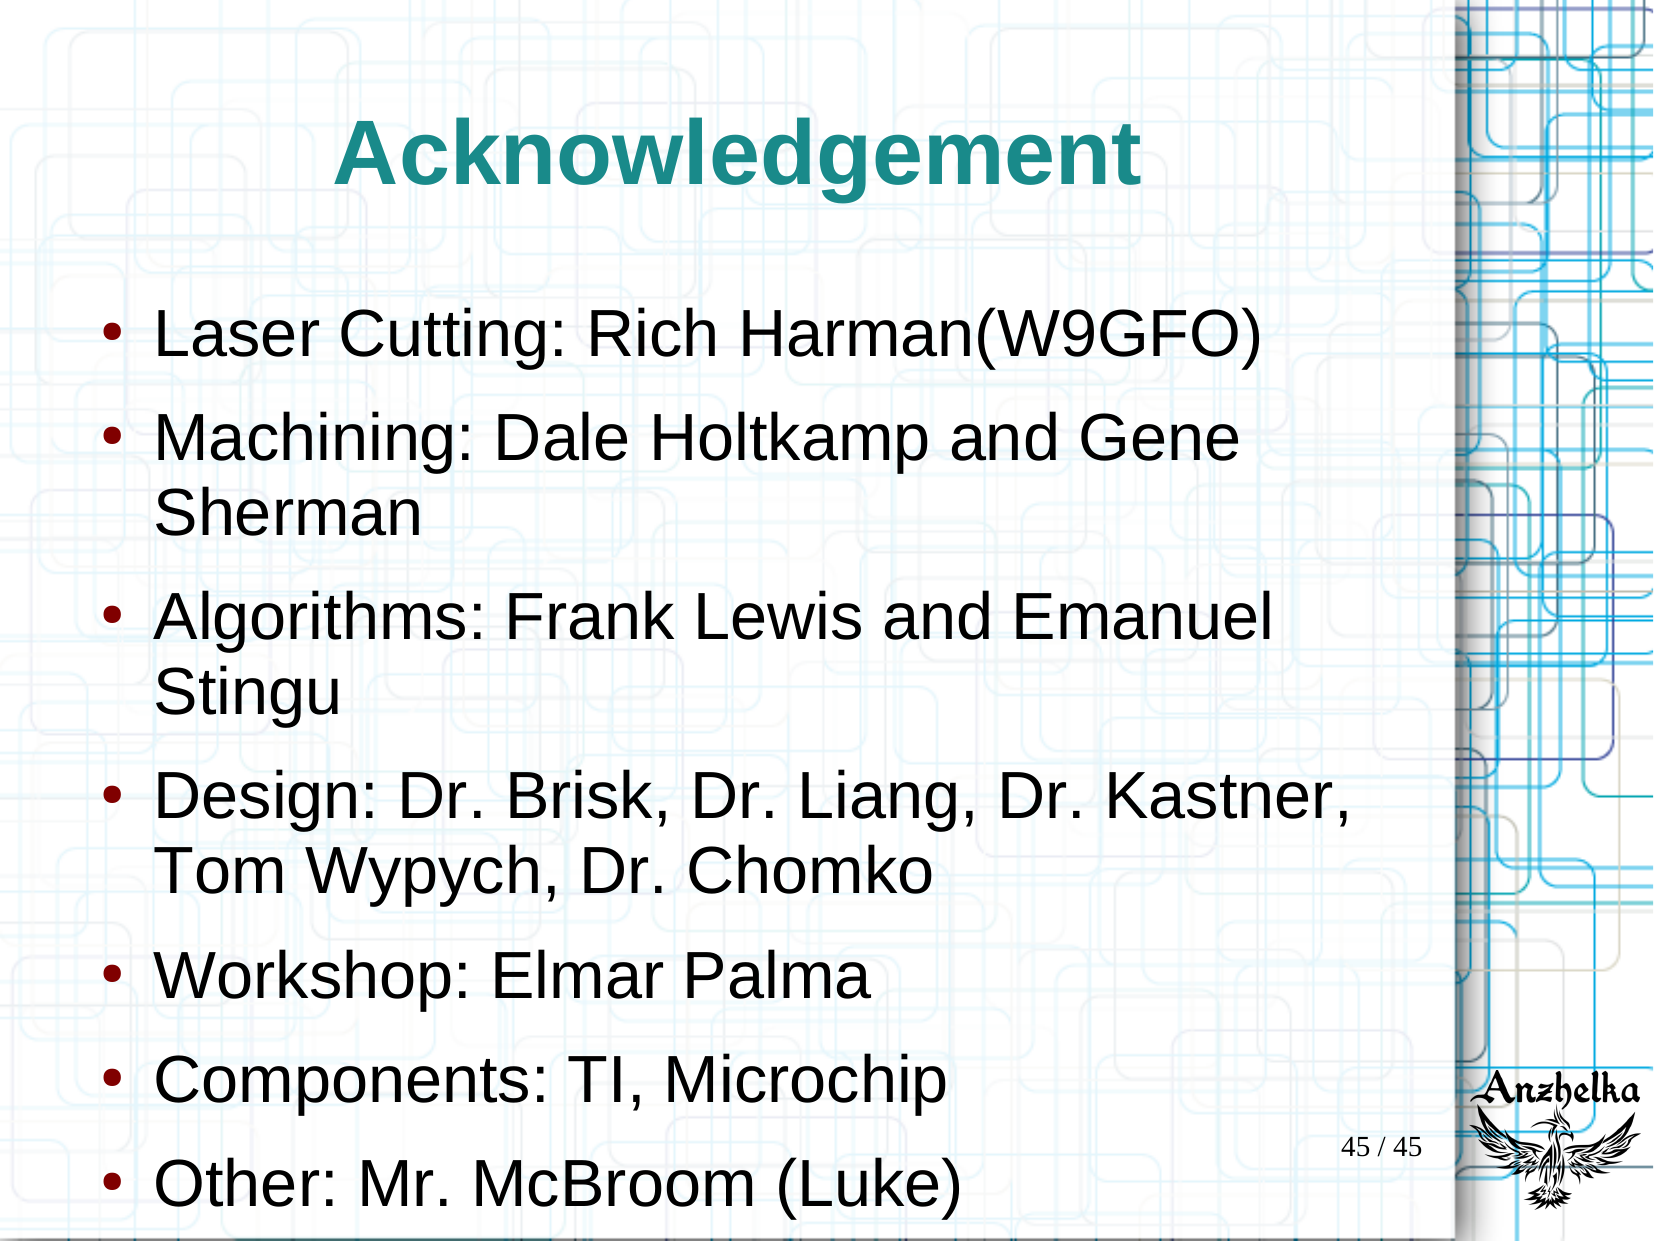

# Acknowledgement
Laser Cutting: Rich Harman(W9GFO)
Machining: Dale Holtkamp and Gene Sherman
Algorithms: Frank Lewis and Emanuel Stingu
Design: Dr. Brisk, Dr. Liang, Dr. Kastner, Tom Wypych, Dr. Chomko
Workshop: Elmar Palma
Components: TI, Microchip
Other: Mr. McBroom (Luke)
45